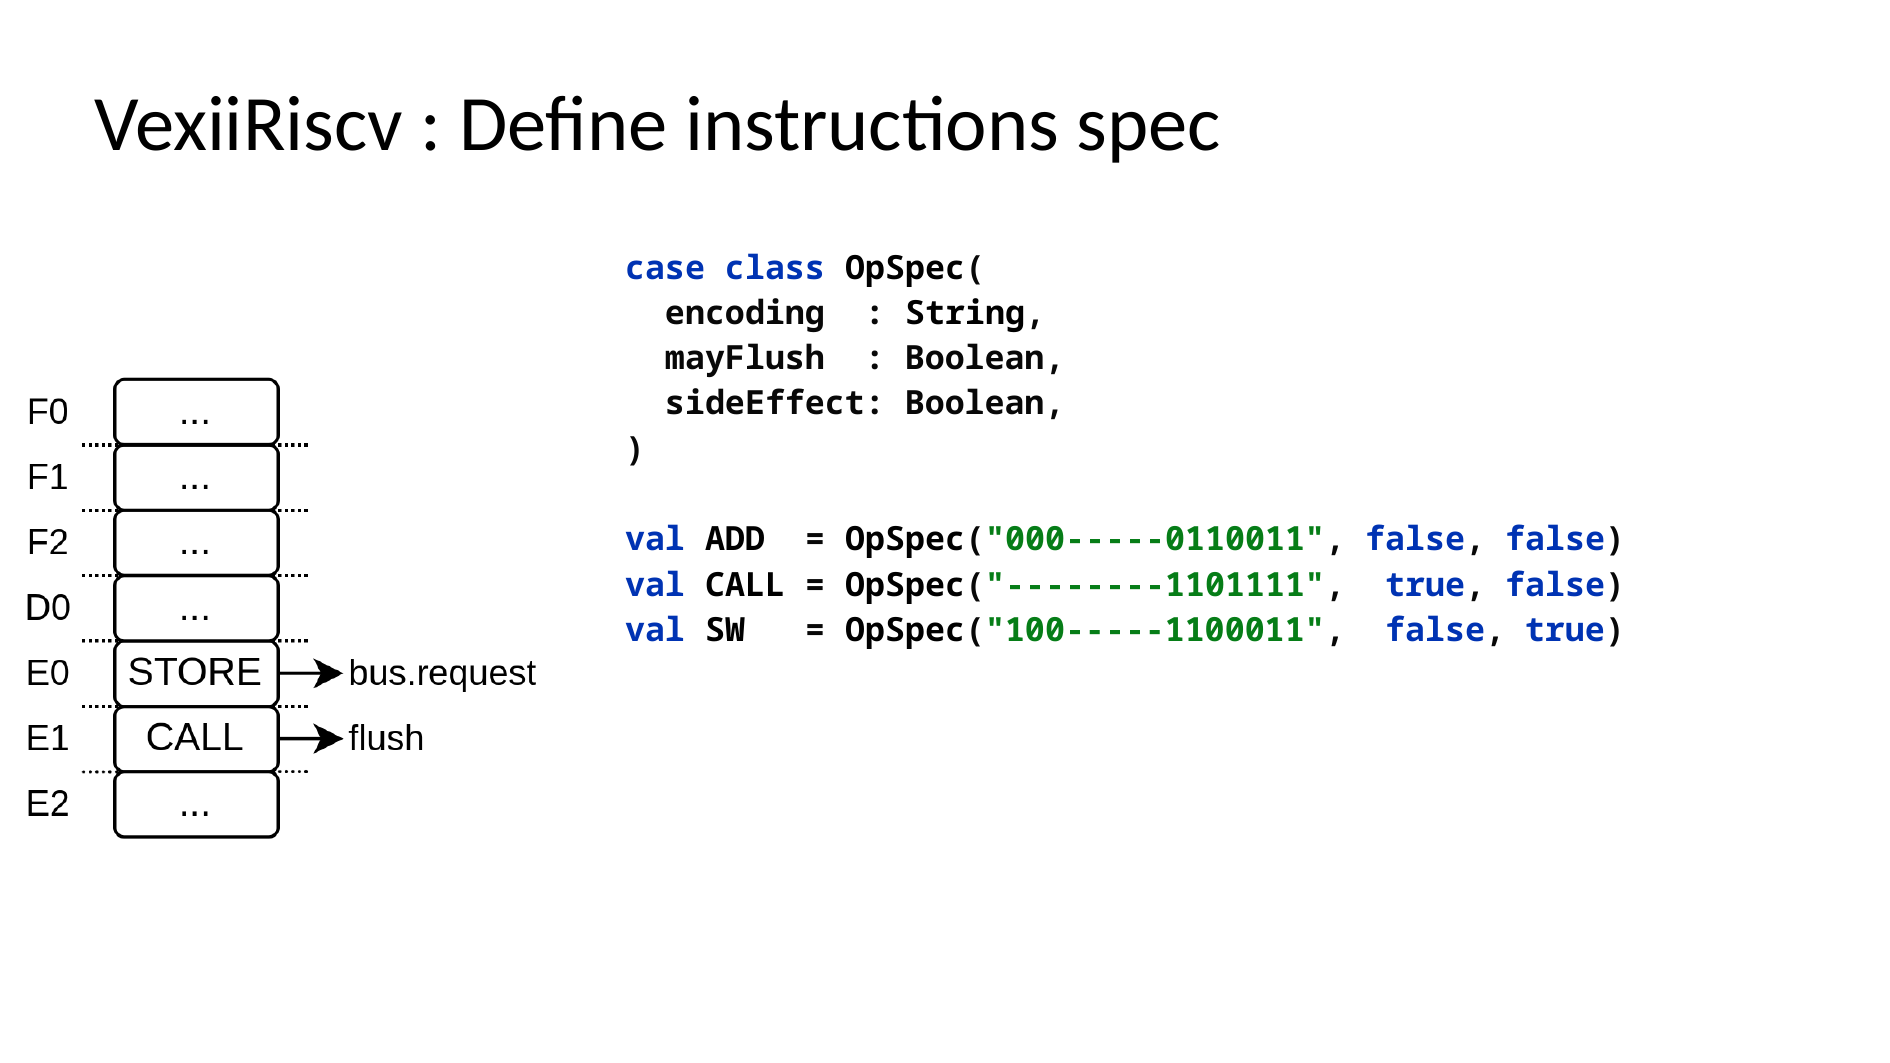

# VexiiRiscv : Define instructions spec
case class OpSpec(
 encoding : String,
 mayFlush : Boolean,
 sideEffect: Boolean,
)
val ADD = OpSpec("000-----0110011", false, false)
val CALL = OpSpec("--------1101111", true, false)
val SW = OpSpec("100-----1100011", false, true)